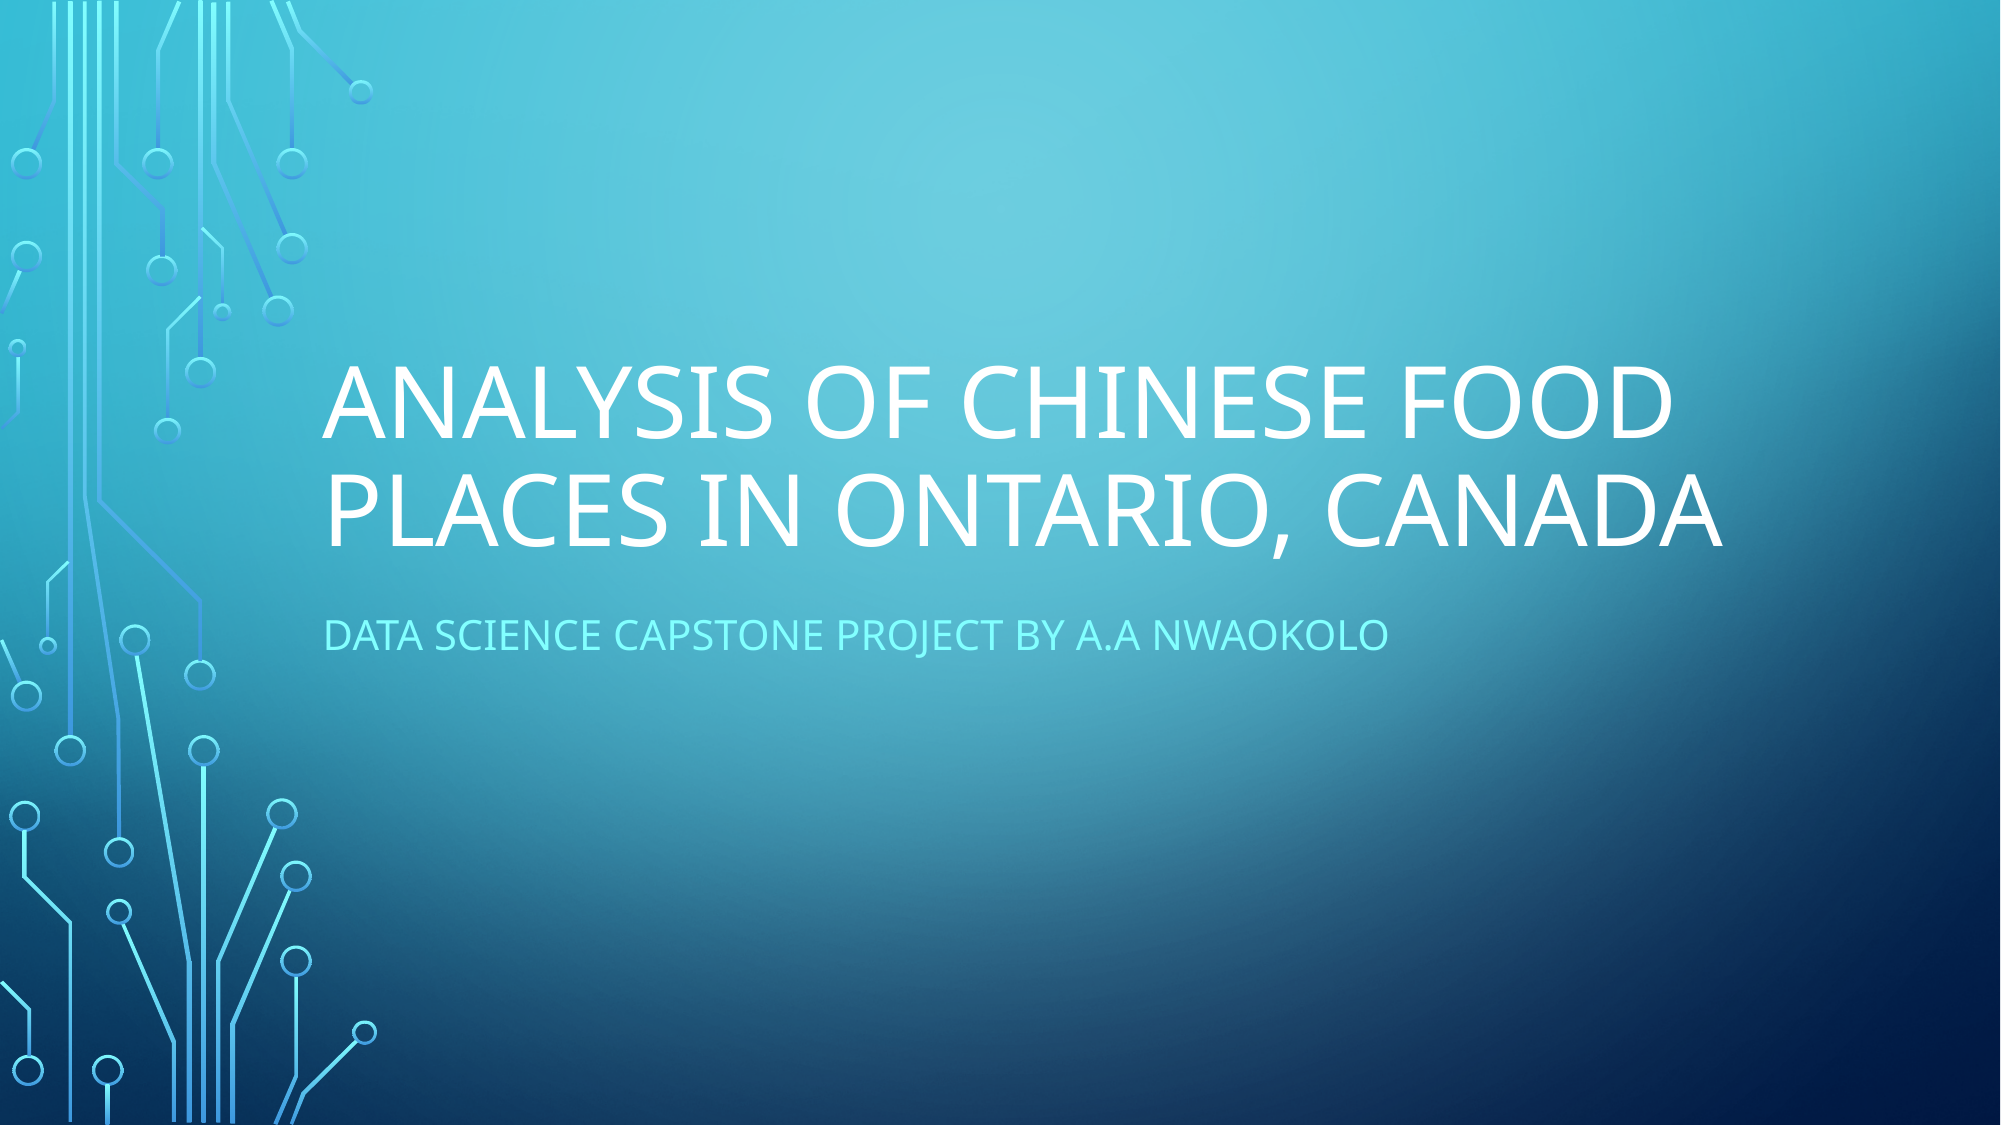

# ANALYSIS OF CHINESE FOOD PLACES IN ONTARIO, CANADA
DATA SCIENCE CAPSTONE PROJECT BY A.A NWAOKOLO